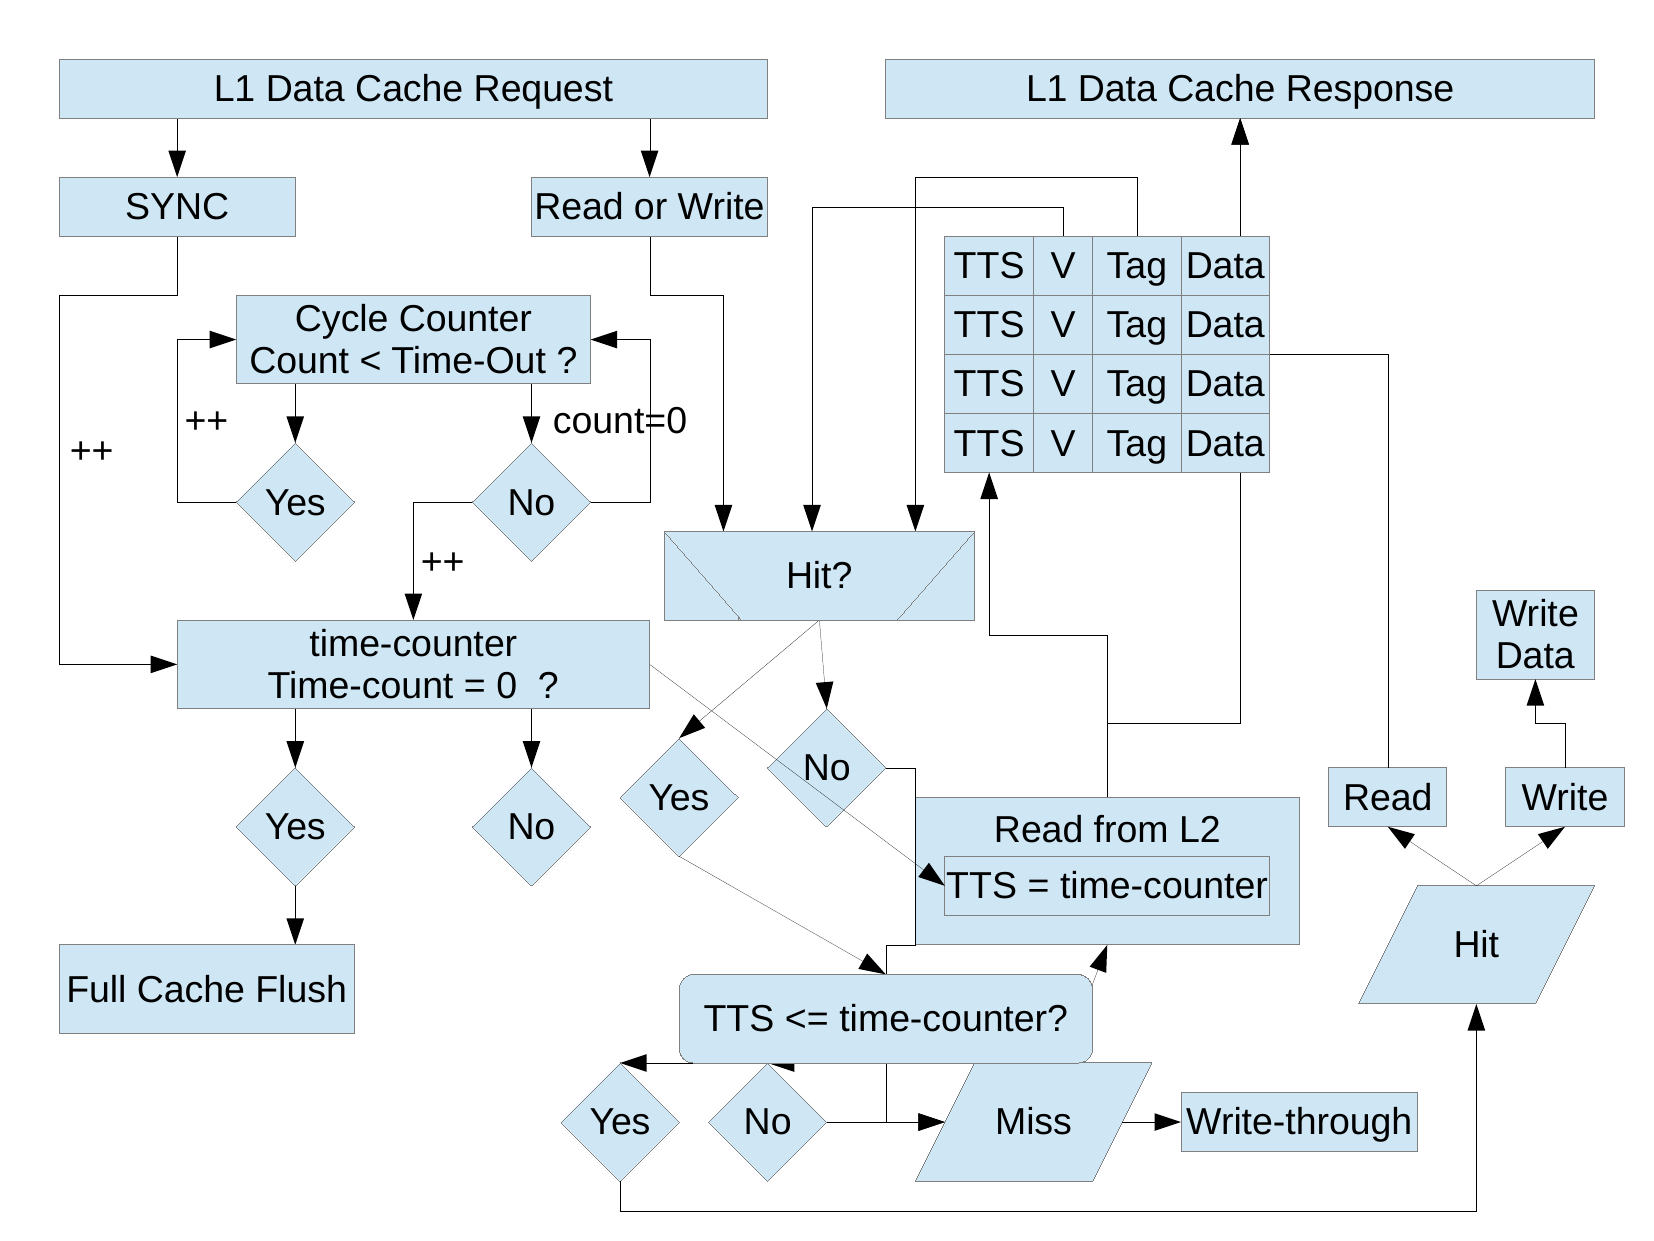

L1 Data Cache Request
L1 Data Cache Response
SYNC
Read or Write
TTS
V
Tag
Data
Cycle Counter
Count < Time-Out ?
TTS
V
Tag
Data
TTS
V
Tag
Data
TTS
V
Tag
Data
Yes
No
Hit?
Write
Data
time-counter
Time-count = 0 ?
No
Yes
Yes
No
Read
Write
Read from L2
TTS = time-counter
Hit
Full Cache Flush
TTS <= time-counter?
Yes
No
Miss
Write-through